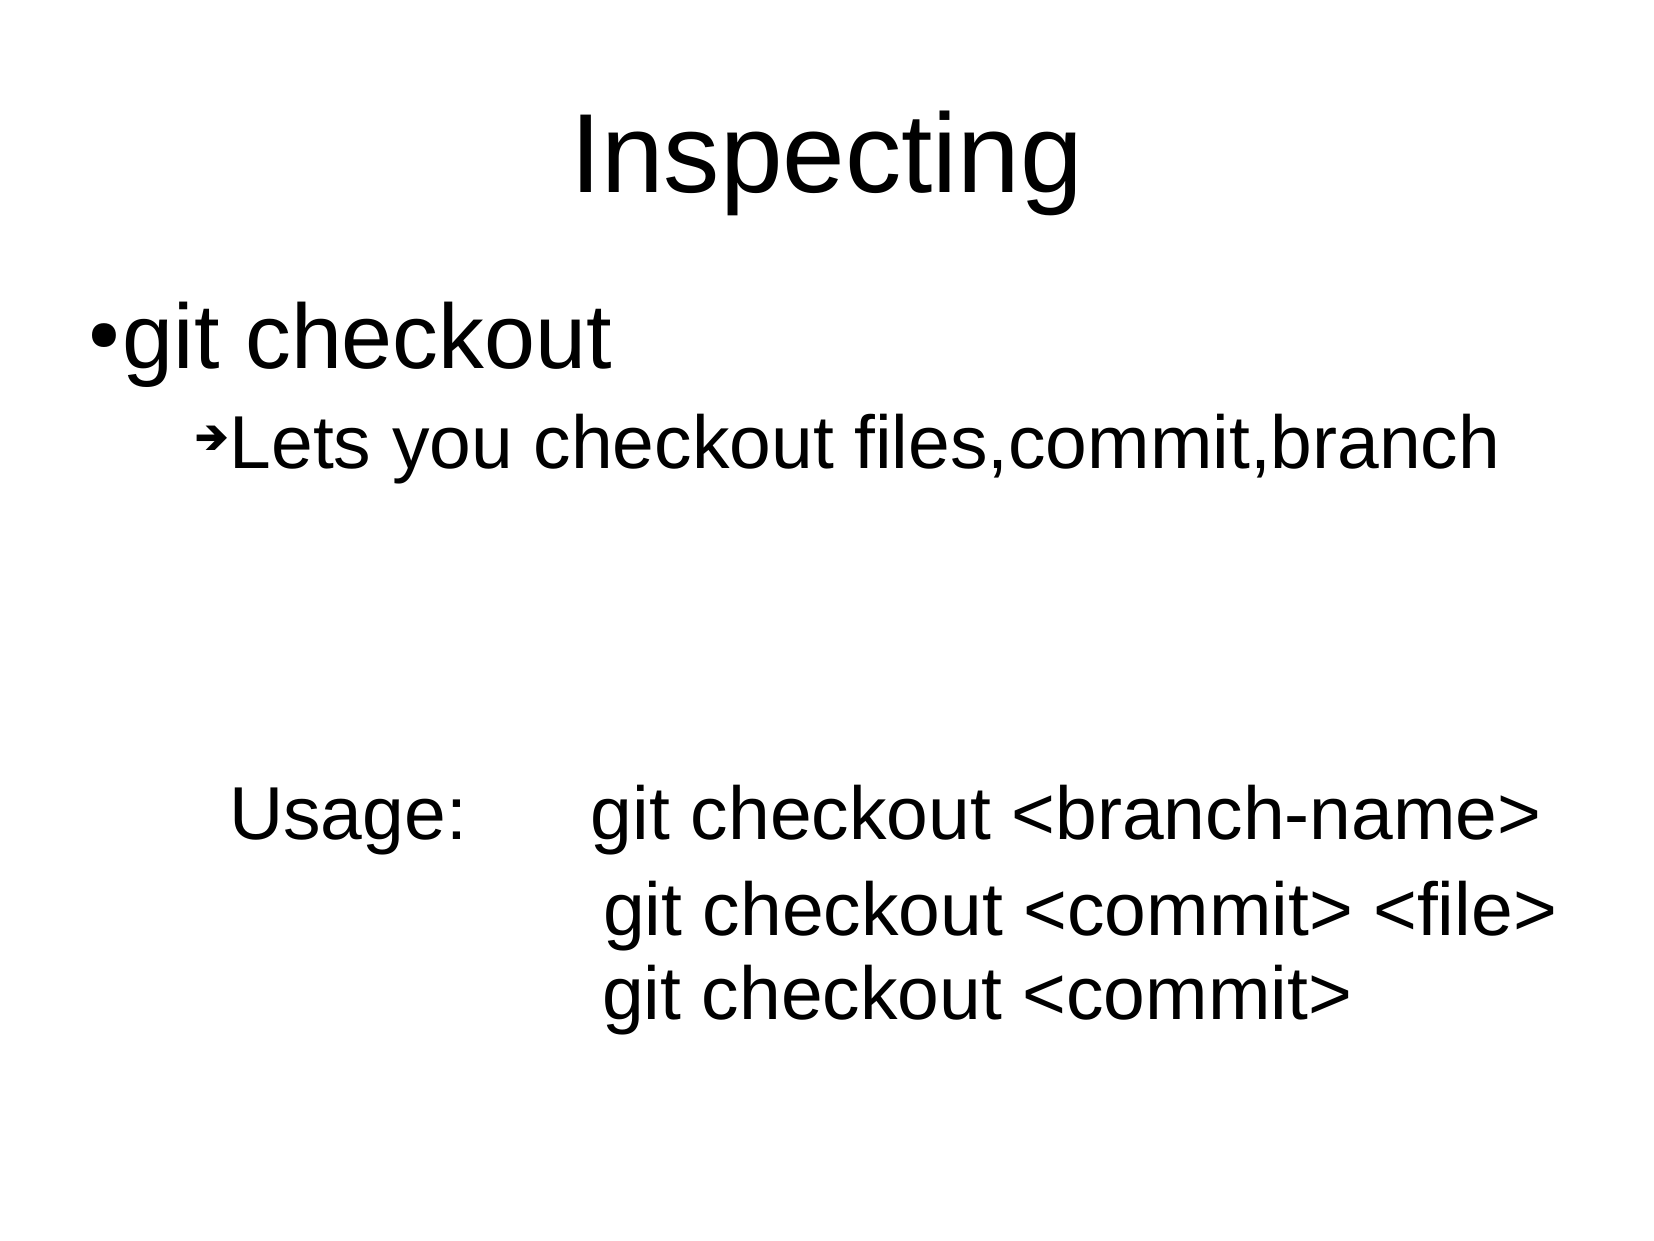

# Inspecting
git checkout
Lets you checkout files,commit,branch
Usage: git checkout <branch-name>
 git checkout <commit> <file> git checkout <commit>